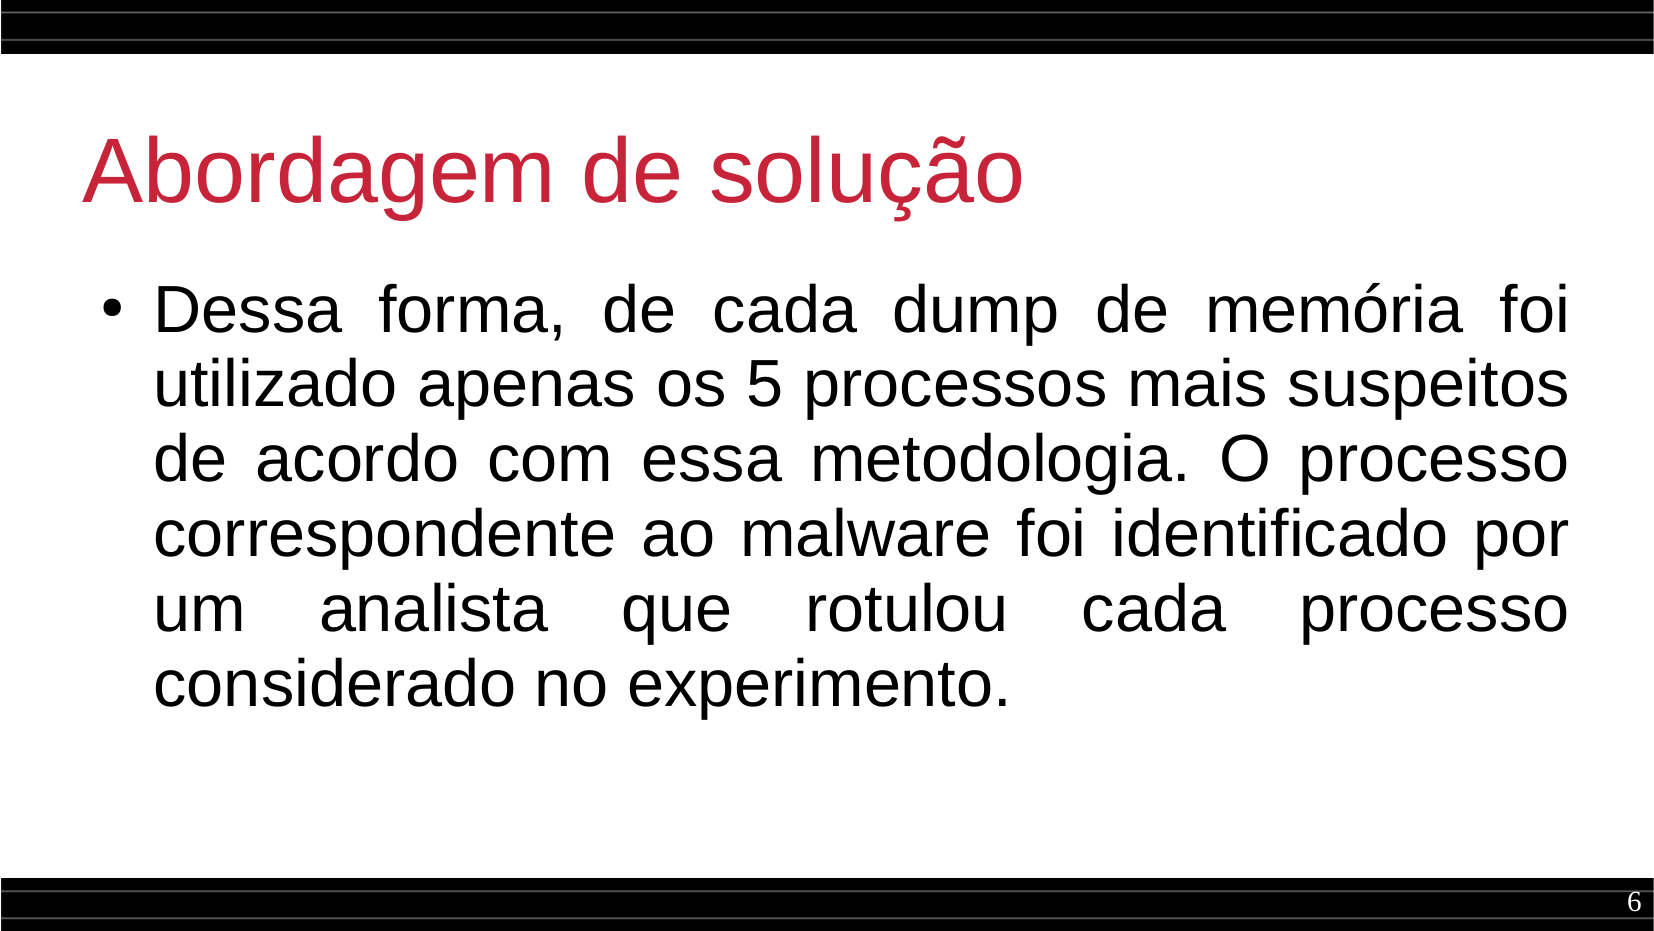

# Abordagem de solução
Dessa forma, de cada dump de memória foi utilizado apenas os 5 processos mais suspeitos de acordo com essa metodologia. O processo correspondente ao malware foi identificado por um analista que rotulou cada processo considerado no experimento.